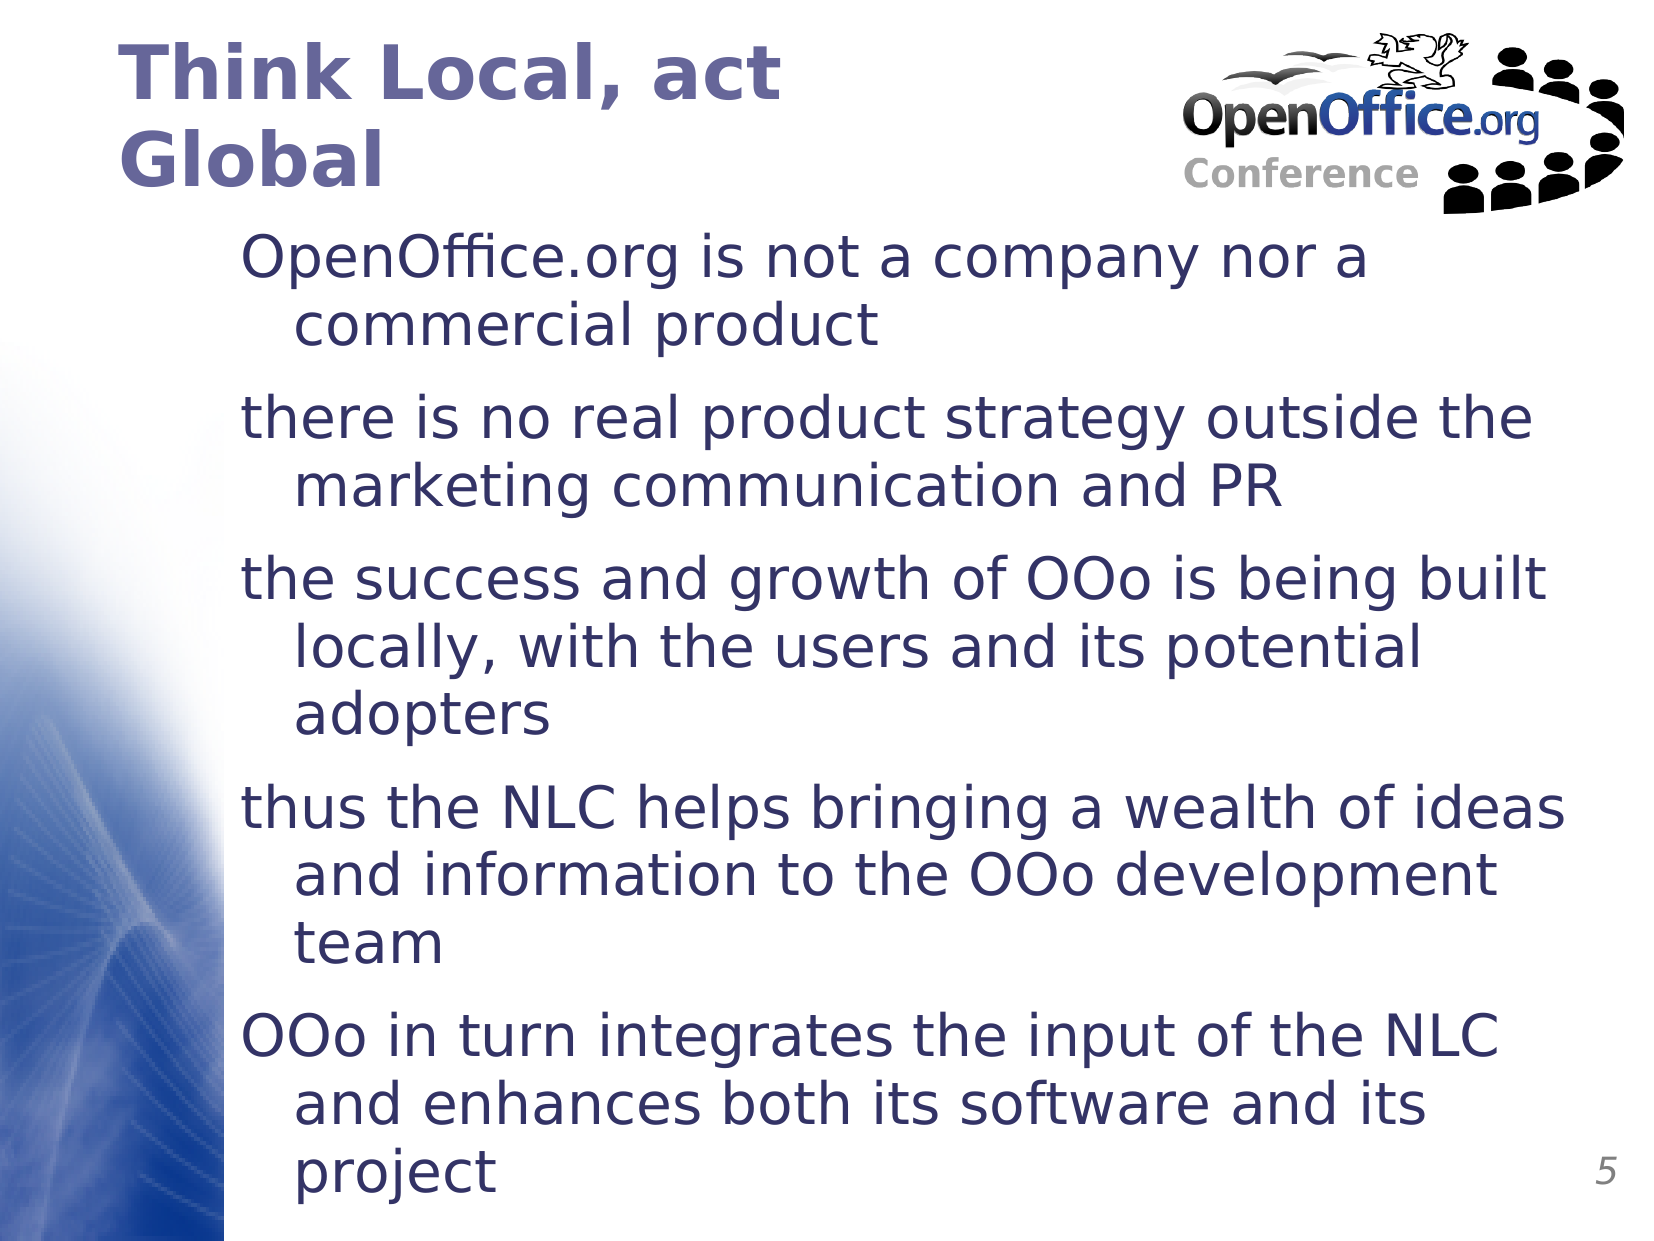

# Think Local, act Global
OpenOffice.org is not a company nor a commercial product
there is no real product strategy outside the marketing communication and PR
the success and growth of OOo is being built locally, with the users and its potential adopters
thus the NLC helps bringing a wealth of ideas and information to the OOo development team
OOo in turn integrates the input of the NLC and enhances both its software and its project